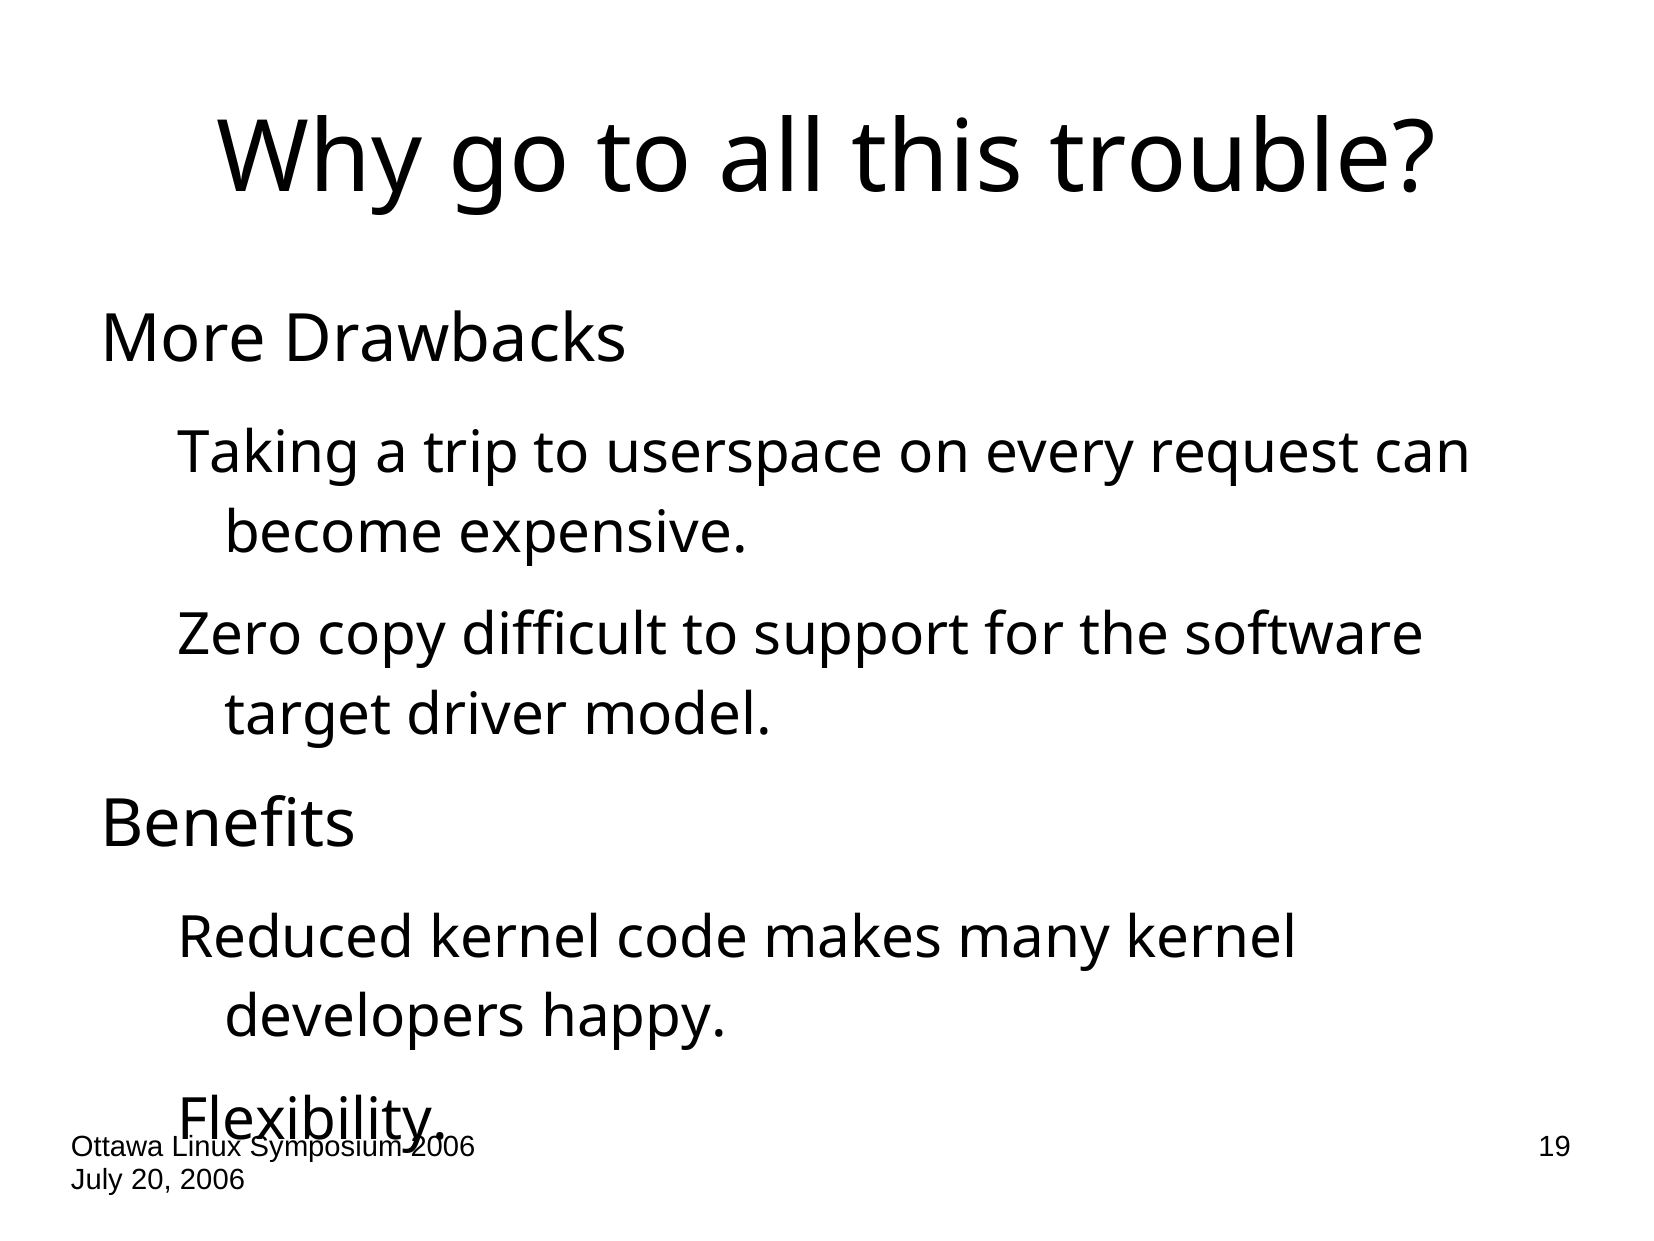

# Why go to all this trouble?
More Drawbacks
Taking a trip to userspace on every request can become expensive.
Zero copy difficult to support for the software target driver model.
Benefits
Reduced kernel code makes many kernel developers happy.
Flexibility.
19